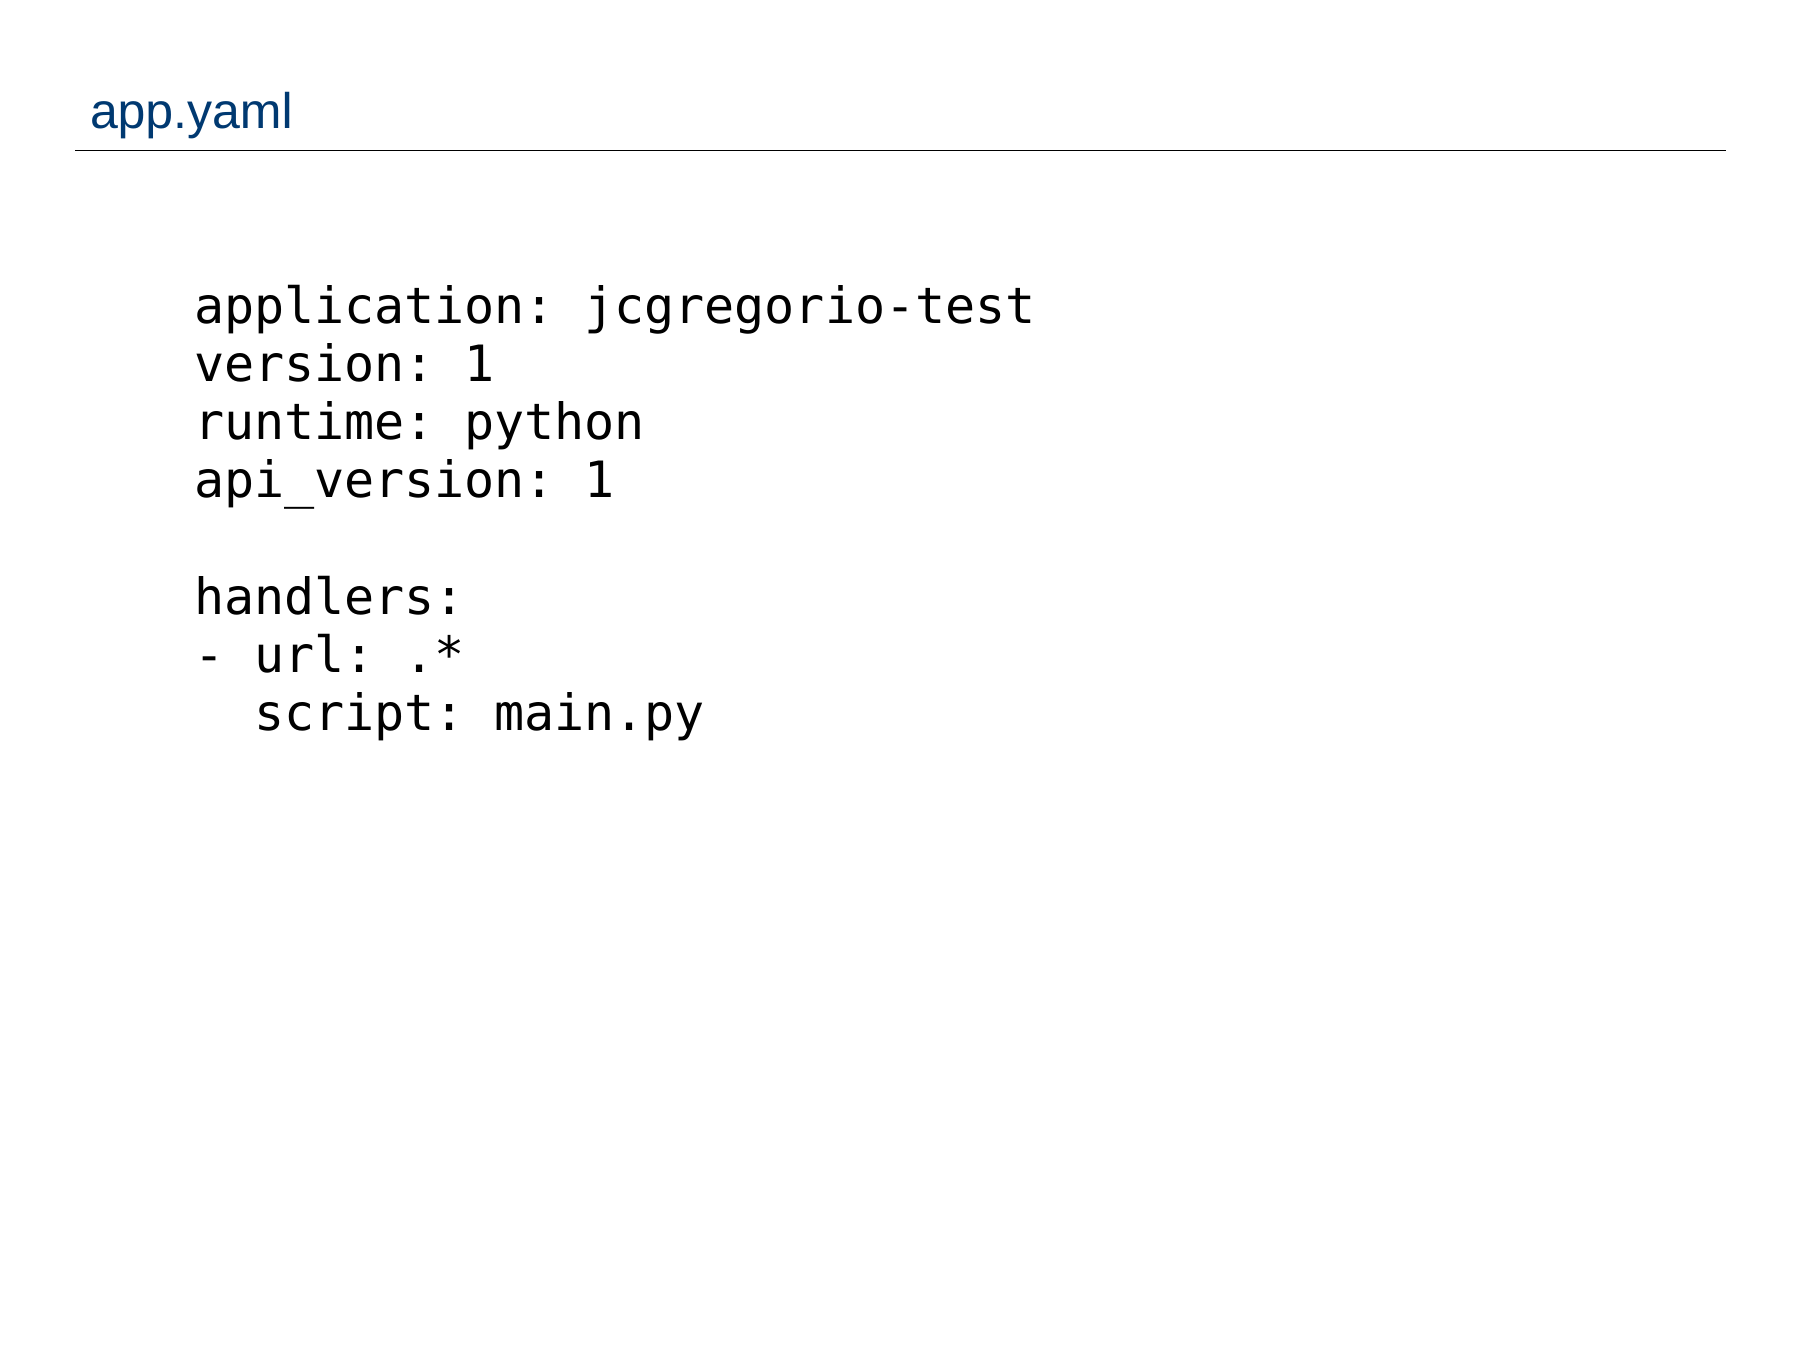

# app.yaml
application: jcgregorio-test
version: 1
runtime: python
api_version: 1
handlers:
- url: .*
 script: main.py